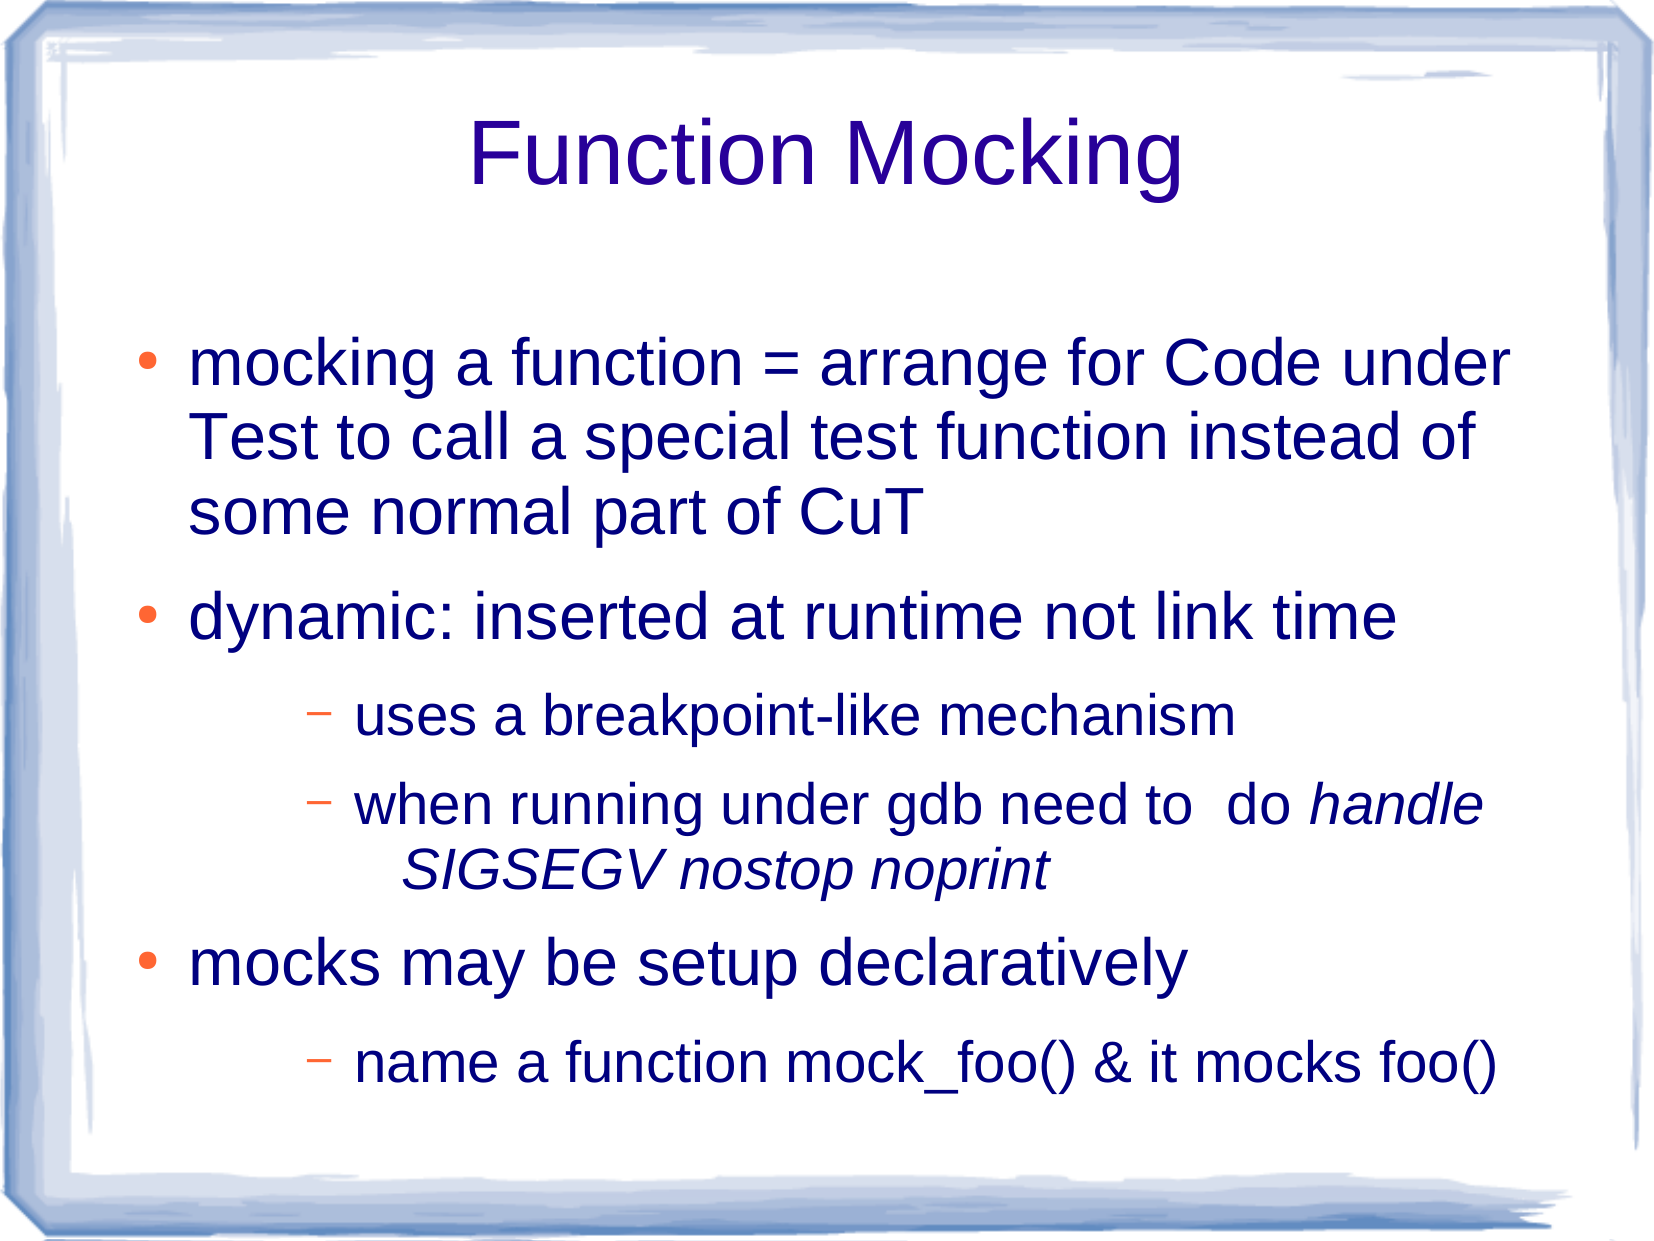

# Function Mocking
mocking a function = arrange for Code under Test to call a special test function instead of some normal part of CuT
dynamic: inserted at runtime not link time
uses a breakpoint-like mechanism
when running under gdb need to do handle SIGSEGV nostop noprint
mocks may be setup declaratively
name a function mock_foo() & it mocks foo()